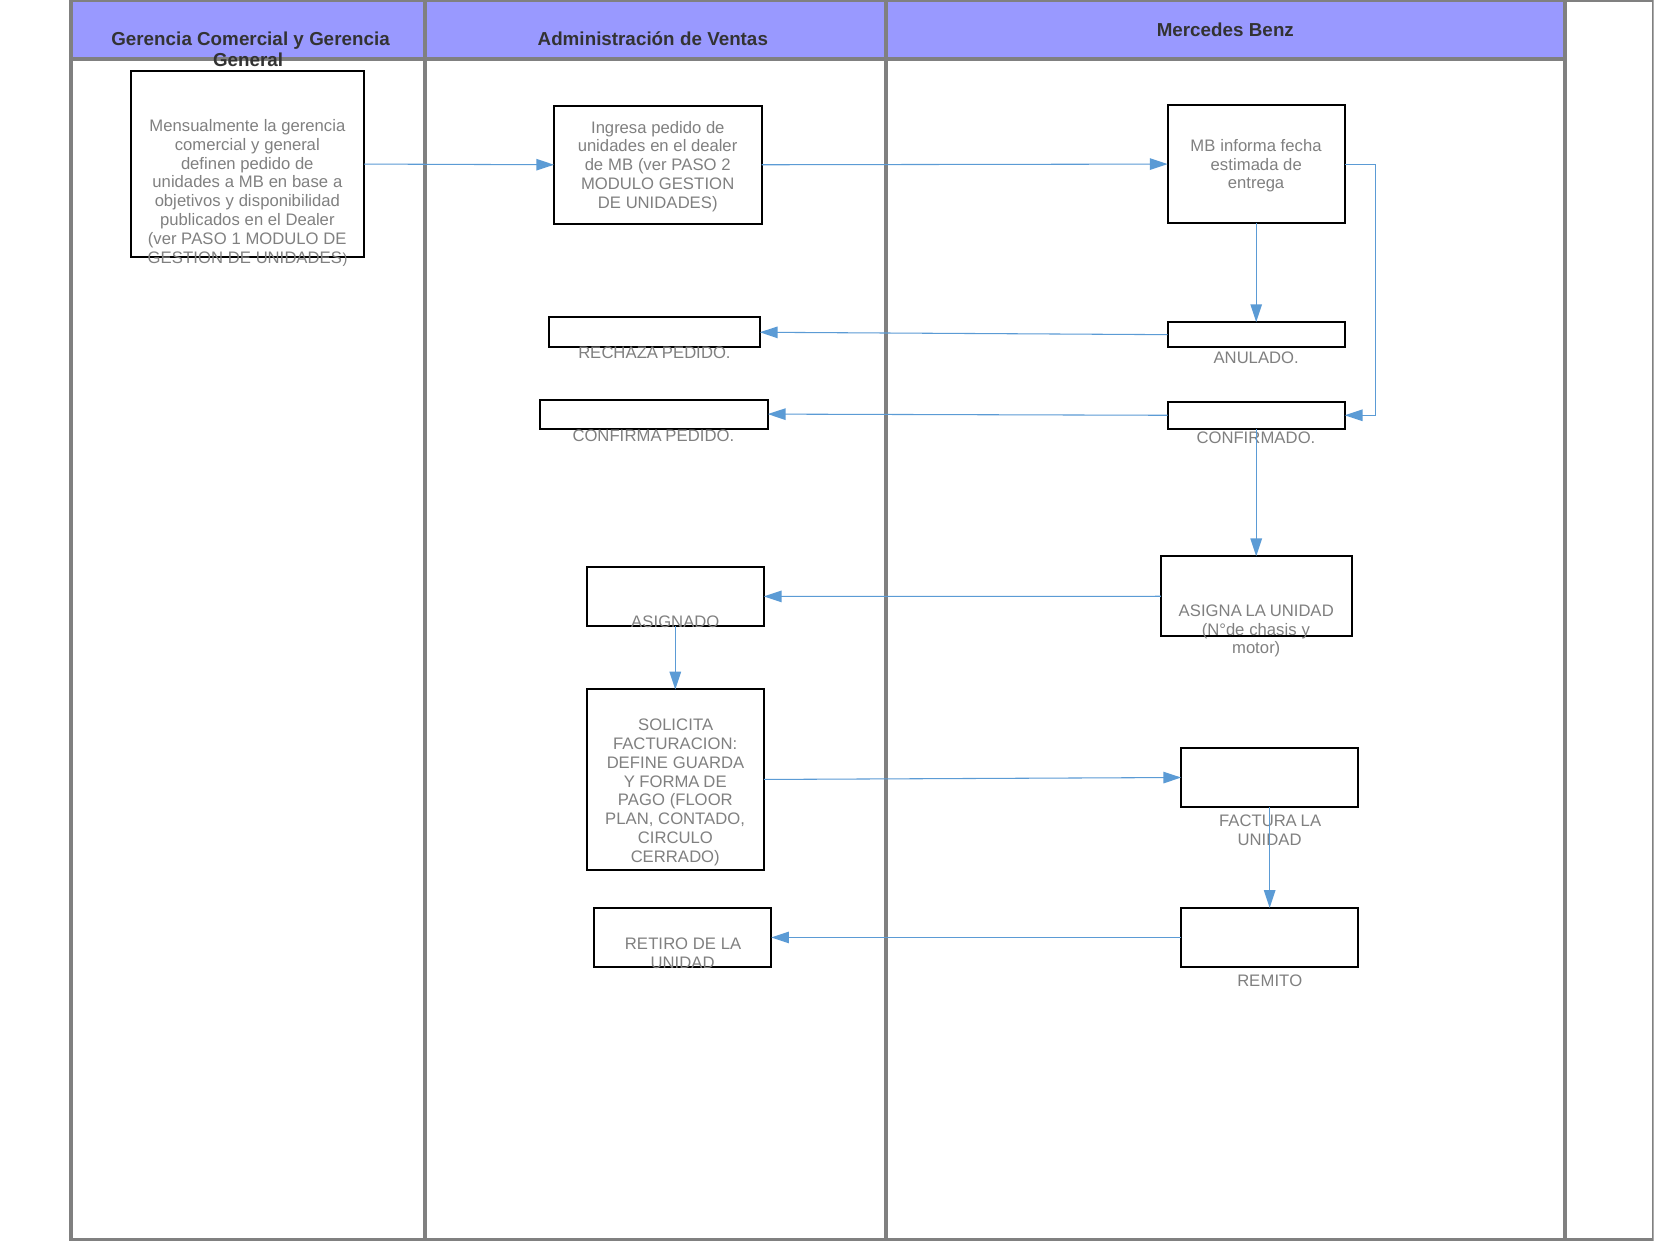

Gerencia Comercial y Gerencia General
Administración de Ventas
Mercedes Benz
Mensualmente la gerencia comercial y general definen pedido de unidades a MB en base a objetivos y disponibilidad publicados en el Dealer
(ver PASO 1 MODULO DE GESTION DE UNIDADES)
MB informa fecha estimada de entrega
Ingresa pedido de unidades en el dealer de MB (ver PASO 2 MODULO GESTION DE UNIDADES)
RECHAZA PEDIDO.
ANULADO.
CONFIRMA PEDIDO.
CONFIRMADO.
ASIGNA LA UNIDAD (N°de chasis y motor)
ASIGNADO
SOLICITA FACTURACION: DEFINE GUARDA Y FORMA DE PAGO (FLOOR PLAN, CONTADO, CIRCULO CERRADO)
FACTURA LA UNIDAD
RETIRO DE LA UNIDAD
REMITO